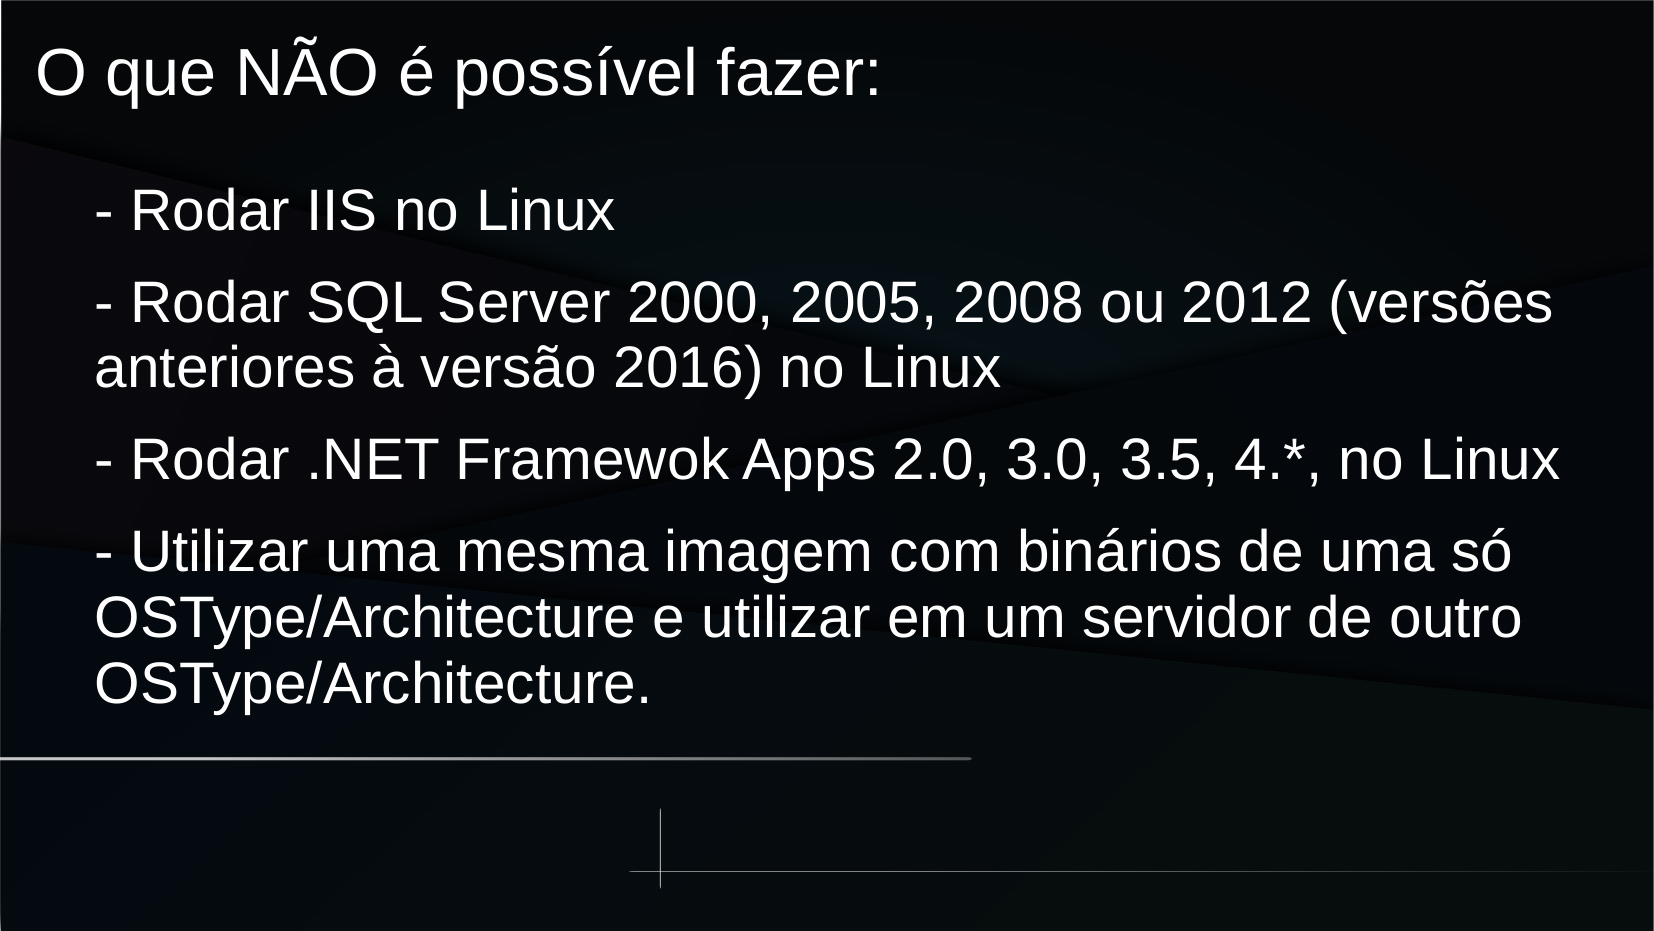

# O que NÃO é possível fazer:
- Rodar IIS no Linux
- Rodar SQL Server 2000, 2005, 2008 ou 2012 (versões anteriores à versão 2016) no Linux
- Rodar .NET Framewok Apps 2.0, 3.0, 3.5, 4.*, no Linux
- Utilizar uma mesma imagem com binários de uma só OSType/Architecture e utilizar em um servidor de outro OSType/Architecture.